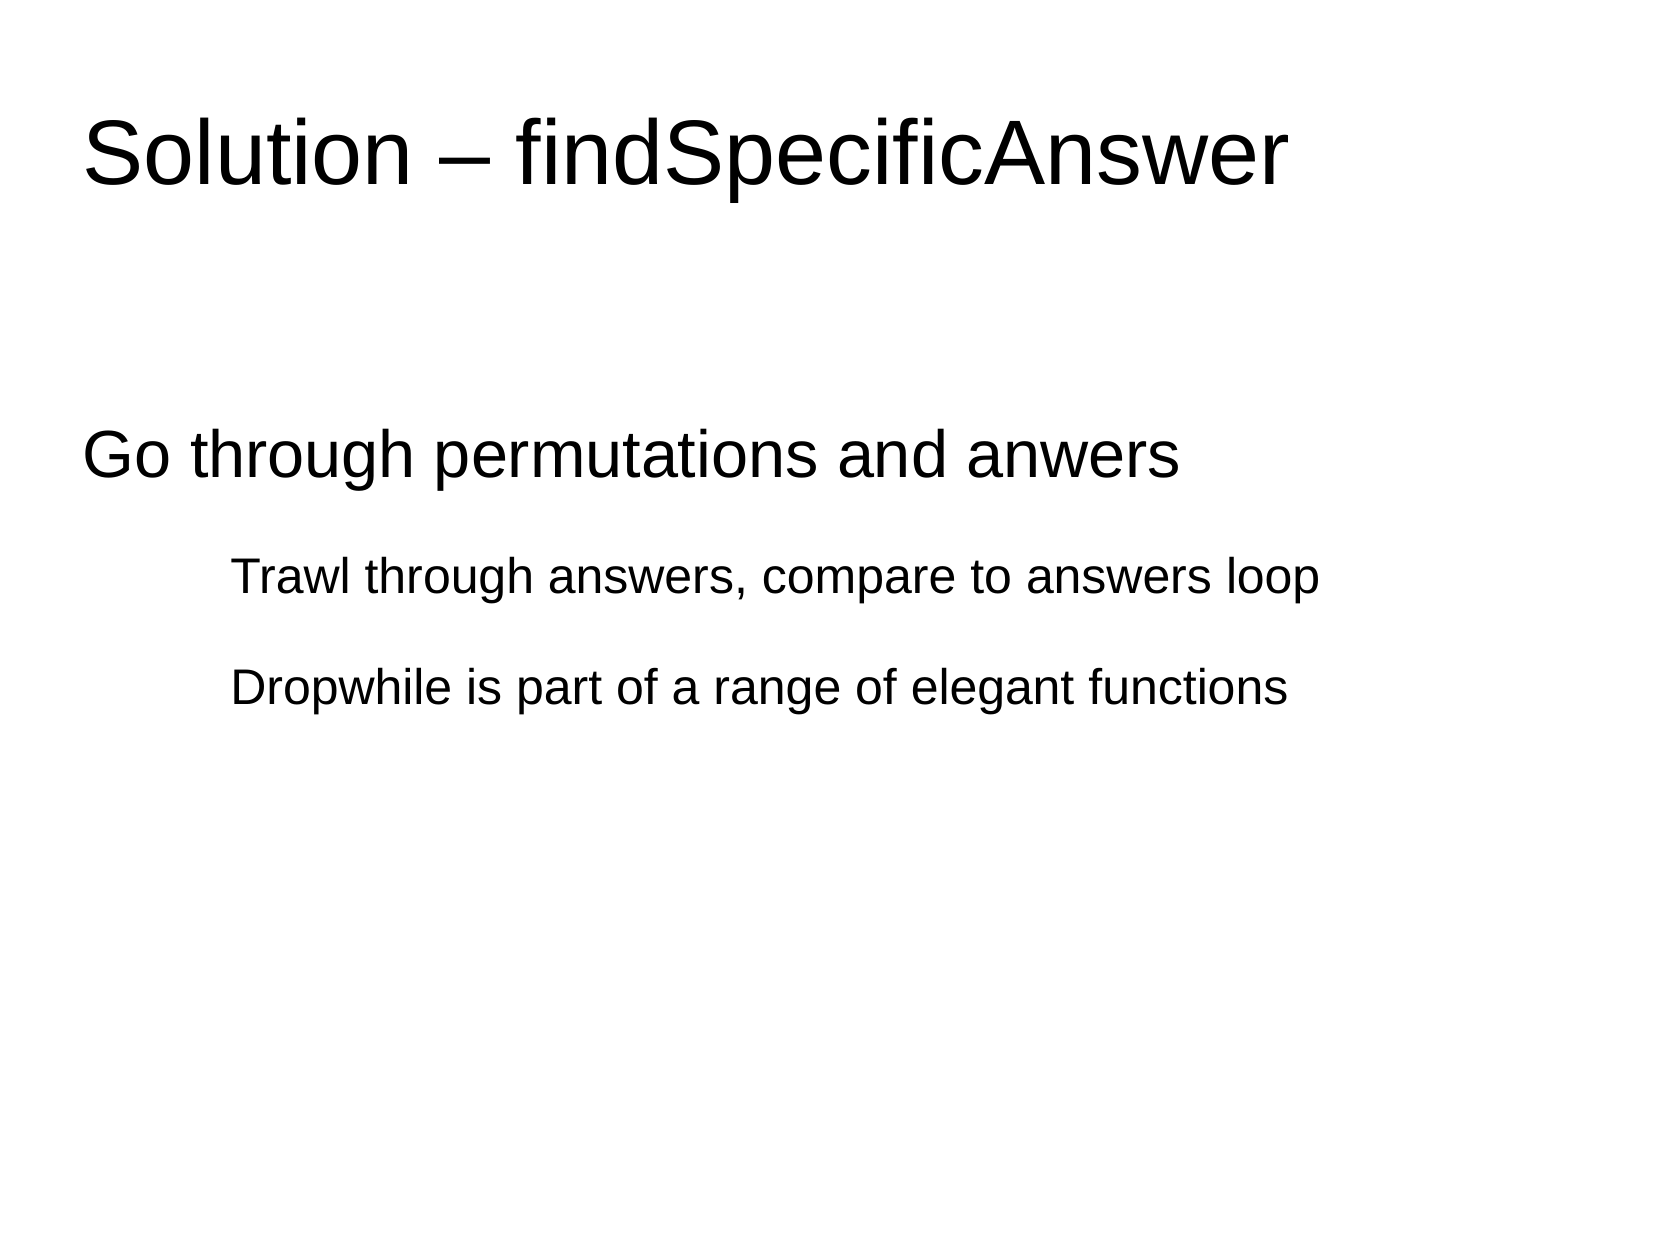

# Solution – findSpecificAnswer
Go through permutations and anwers
		Trawl through answers, compare to answers loop
		Dropwhile is part of a range of elegant functions